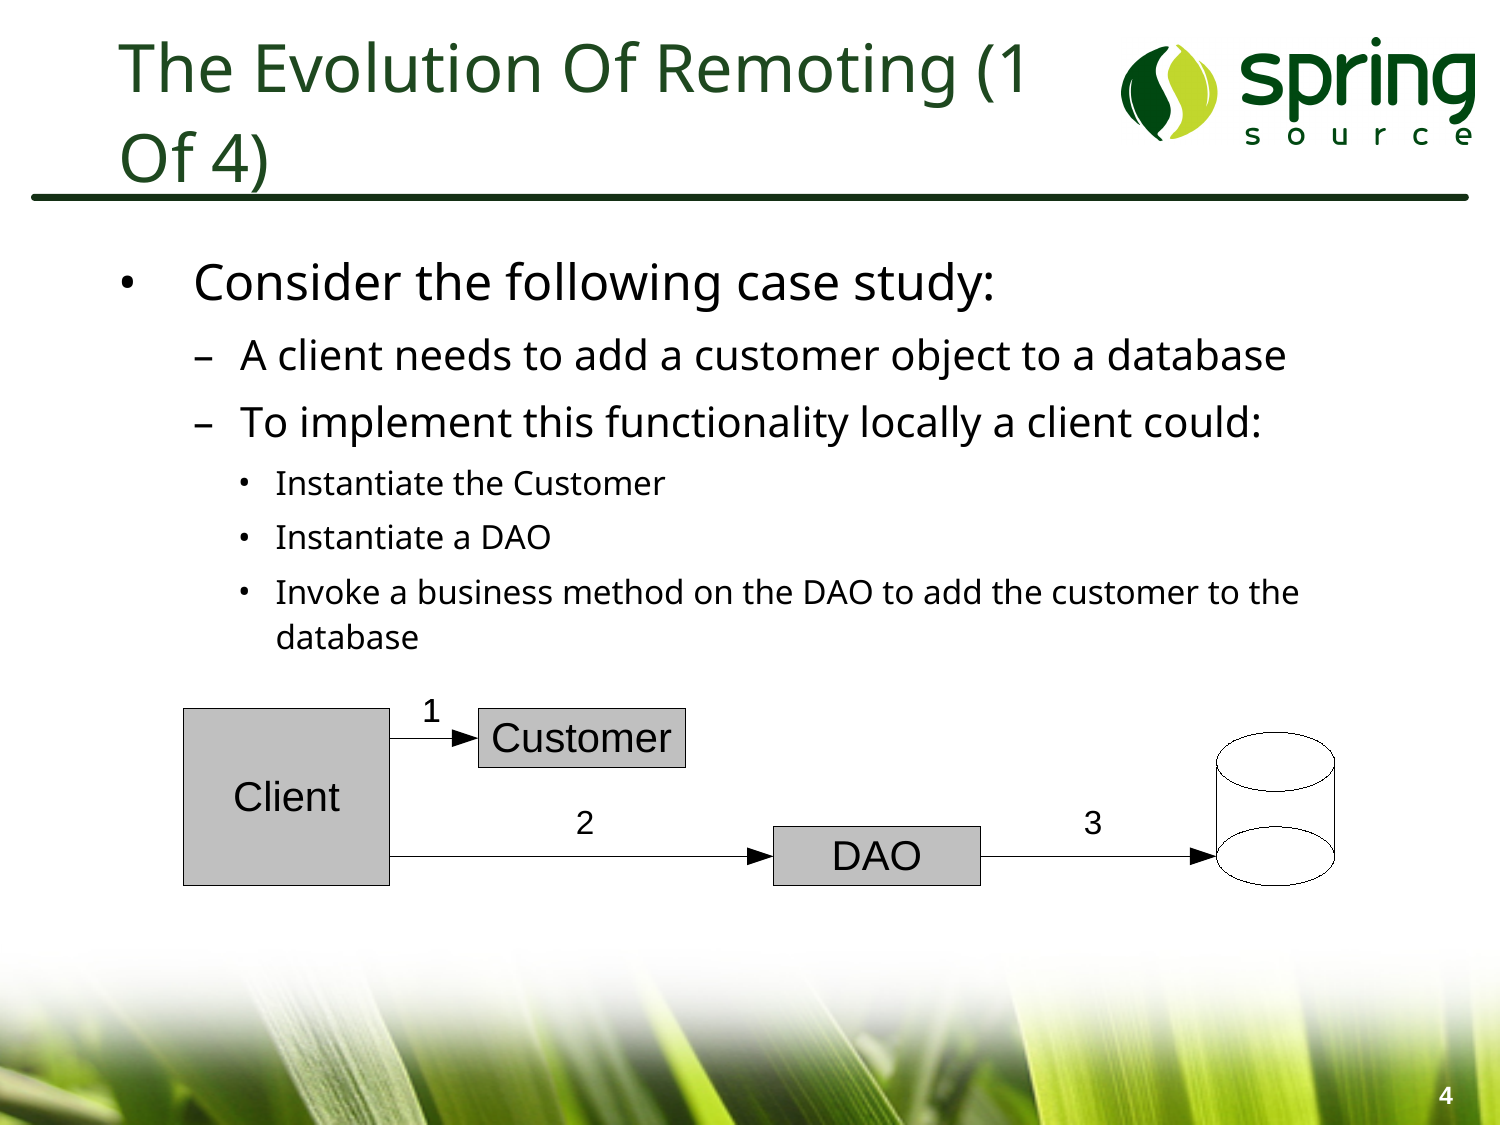

The Evolution Of Remoting (1 Of 4)
# Consider the following case study:
A client needs to add a customer object to a database
To implement this functionality locally a client could:
Instantiate the Customer
Instantiate a DAO
Invoke a business method on the DAO to add the customer to the database
1
1
Client
Customer
2
3
DAO